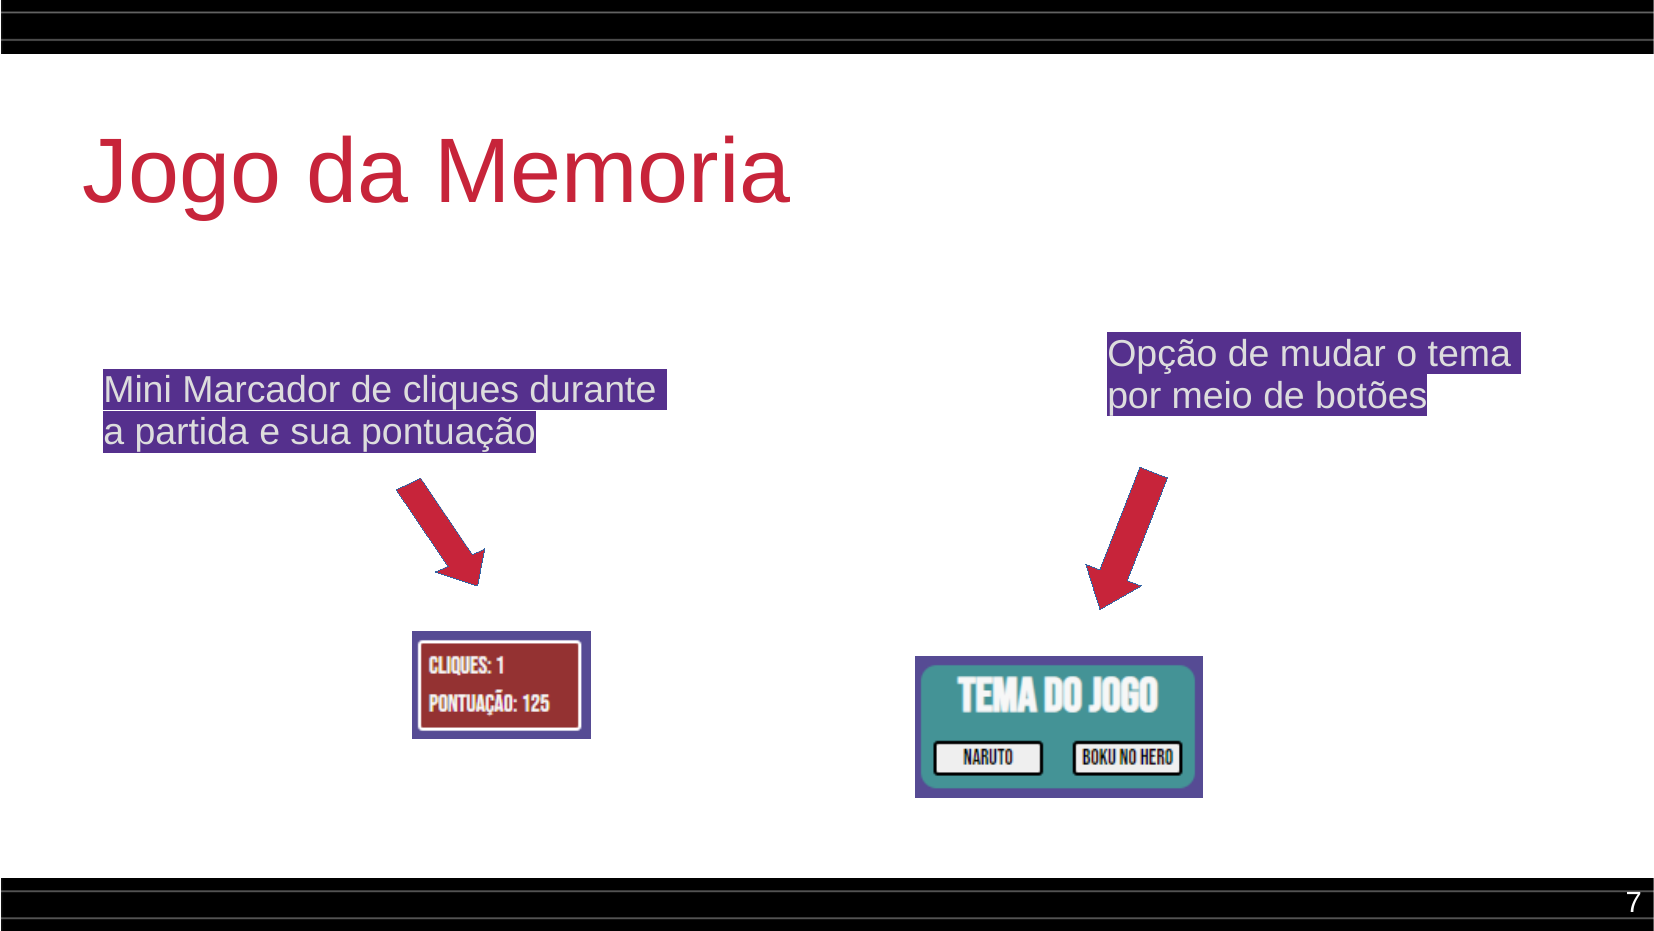

# Jogo da Memoria
Opção de mudar o tema
por meio de botões
Mini Marcador de cliques durante
a partida e sua pontuação